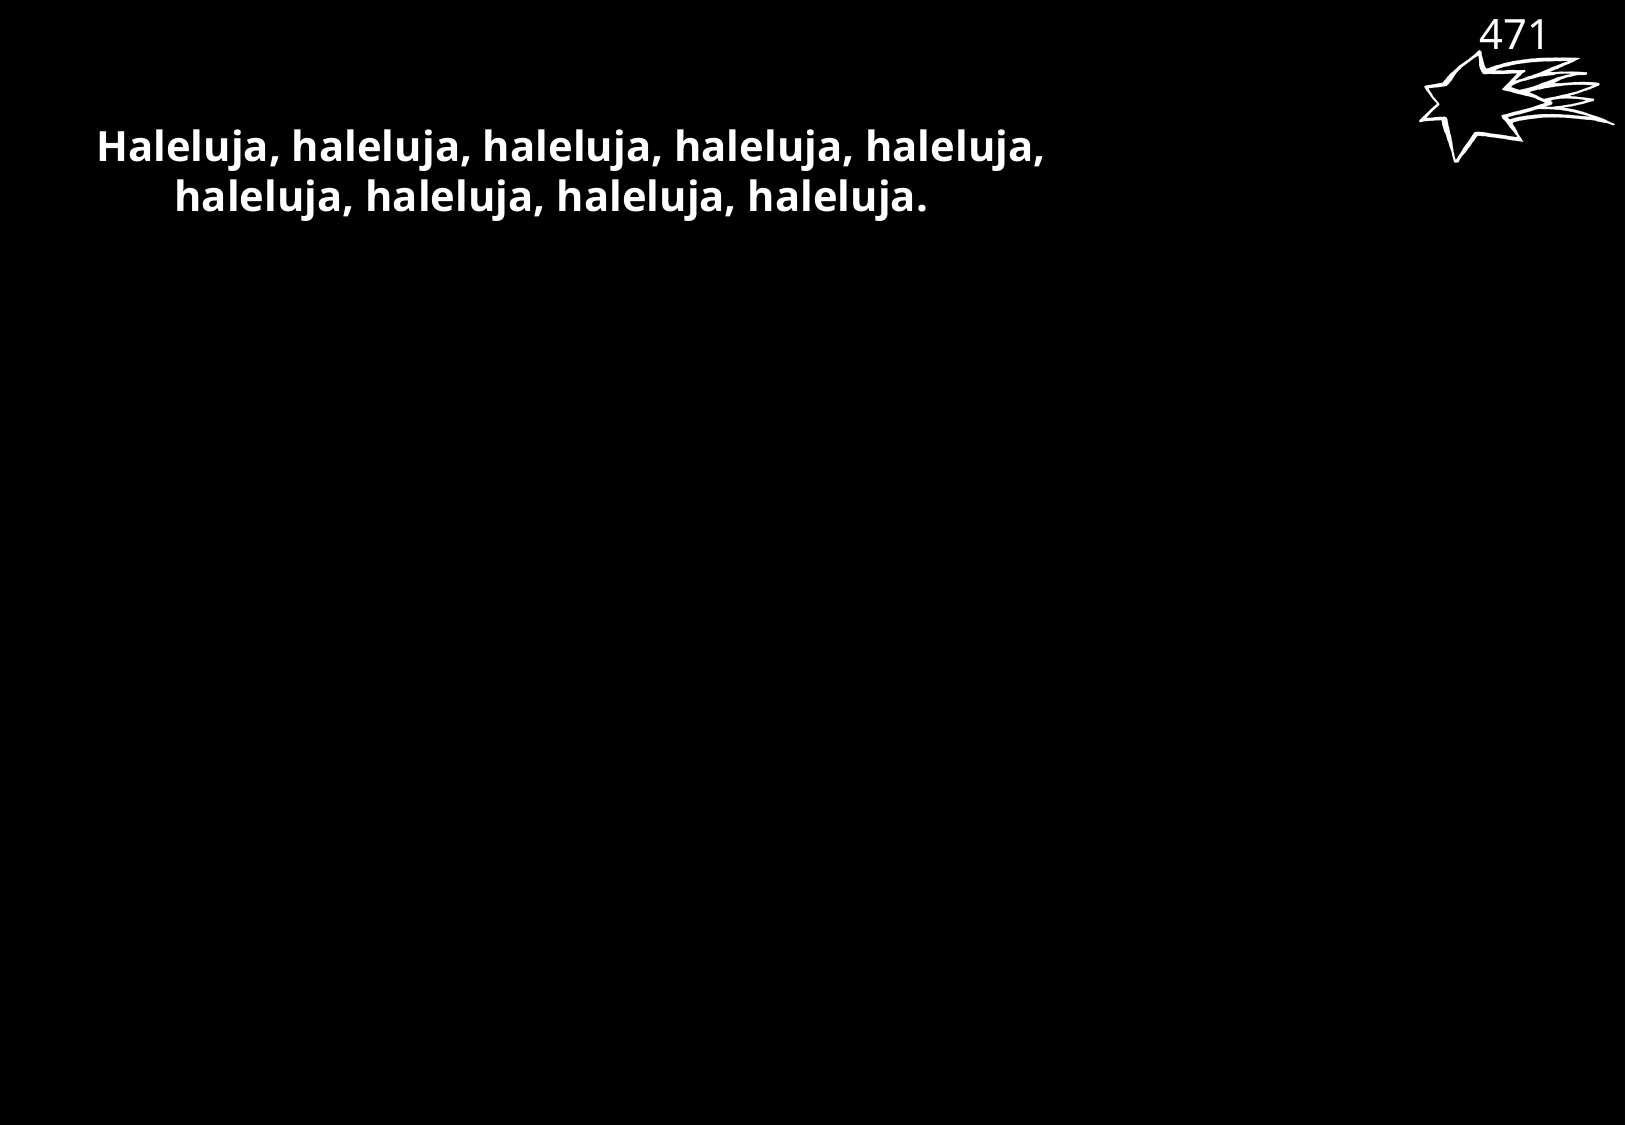

471
# Haleluja, haleluja, haleluja, haleluja, haleluja, haleluja, haleluja, haleluja, haleluja.